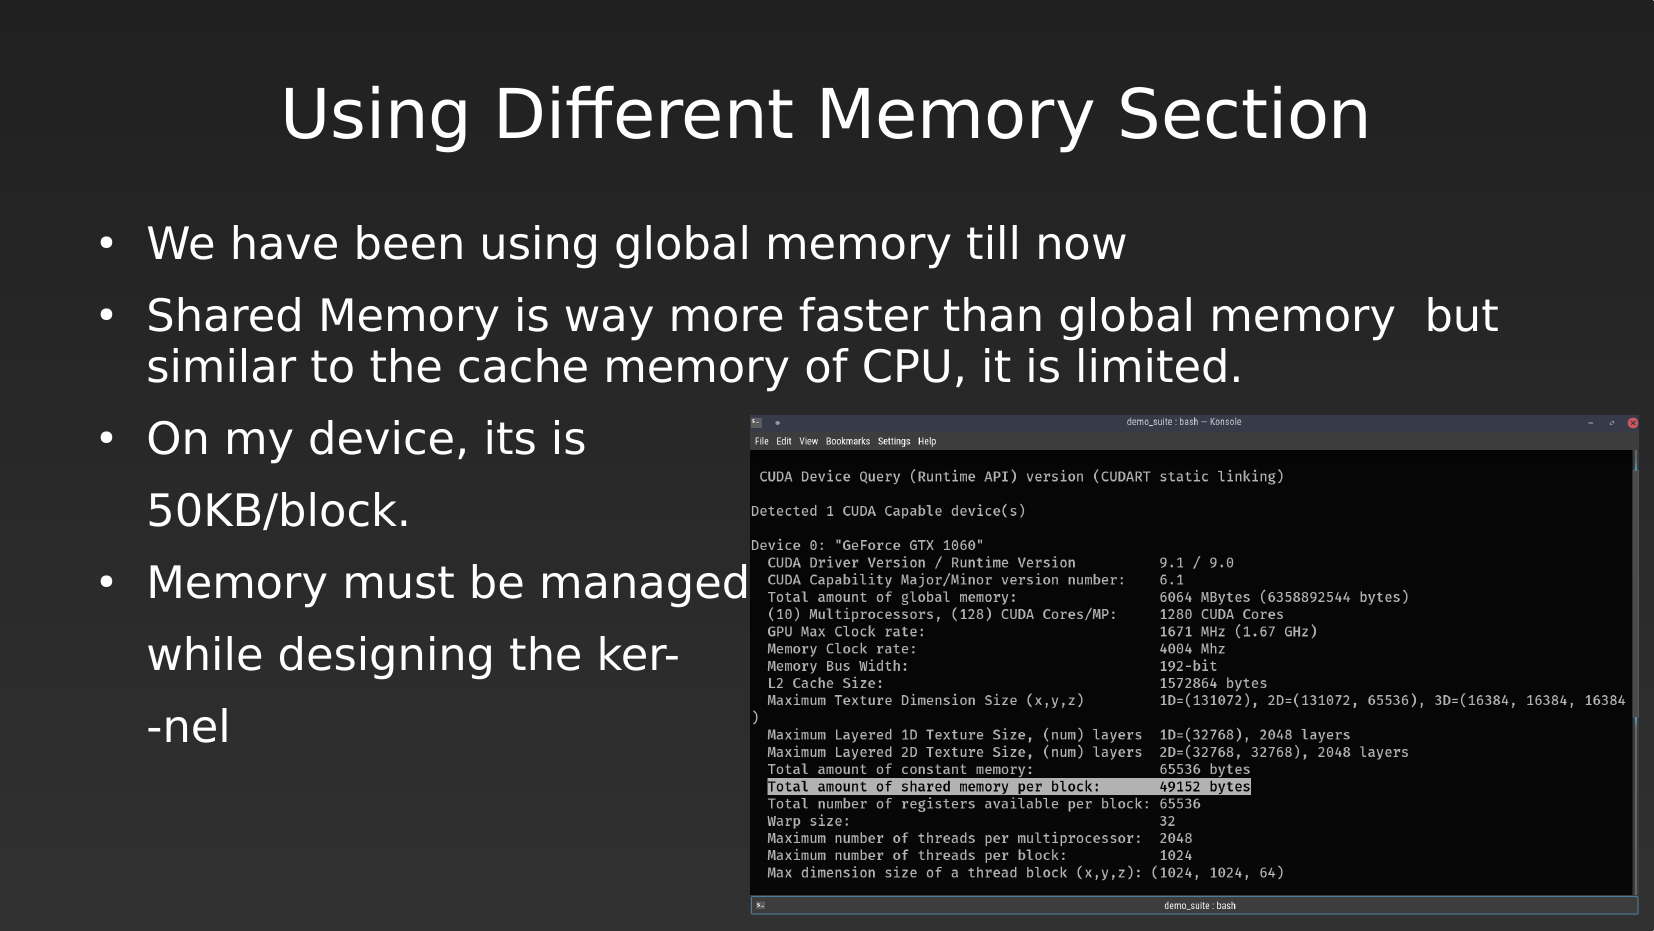

# Using Different Memory Section
We have been using global memory till now
Shared Memory is way more faster than global memory but similar to the cache memory of CPU, it is limited.
On my device, its is
50KB/block.
Memory must be managed
while designing the ker-
-nel